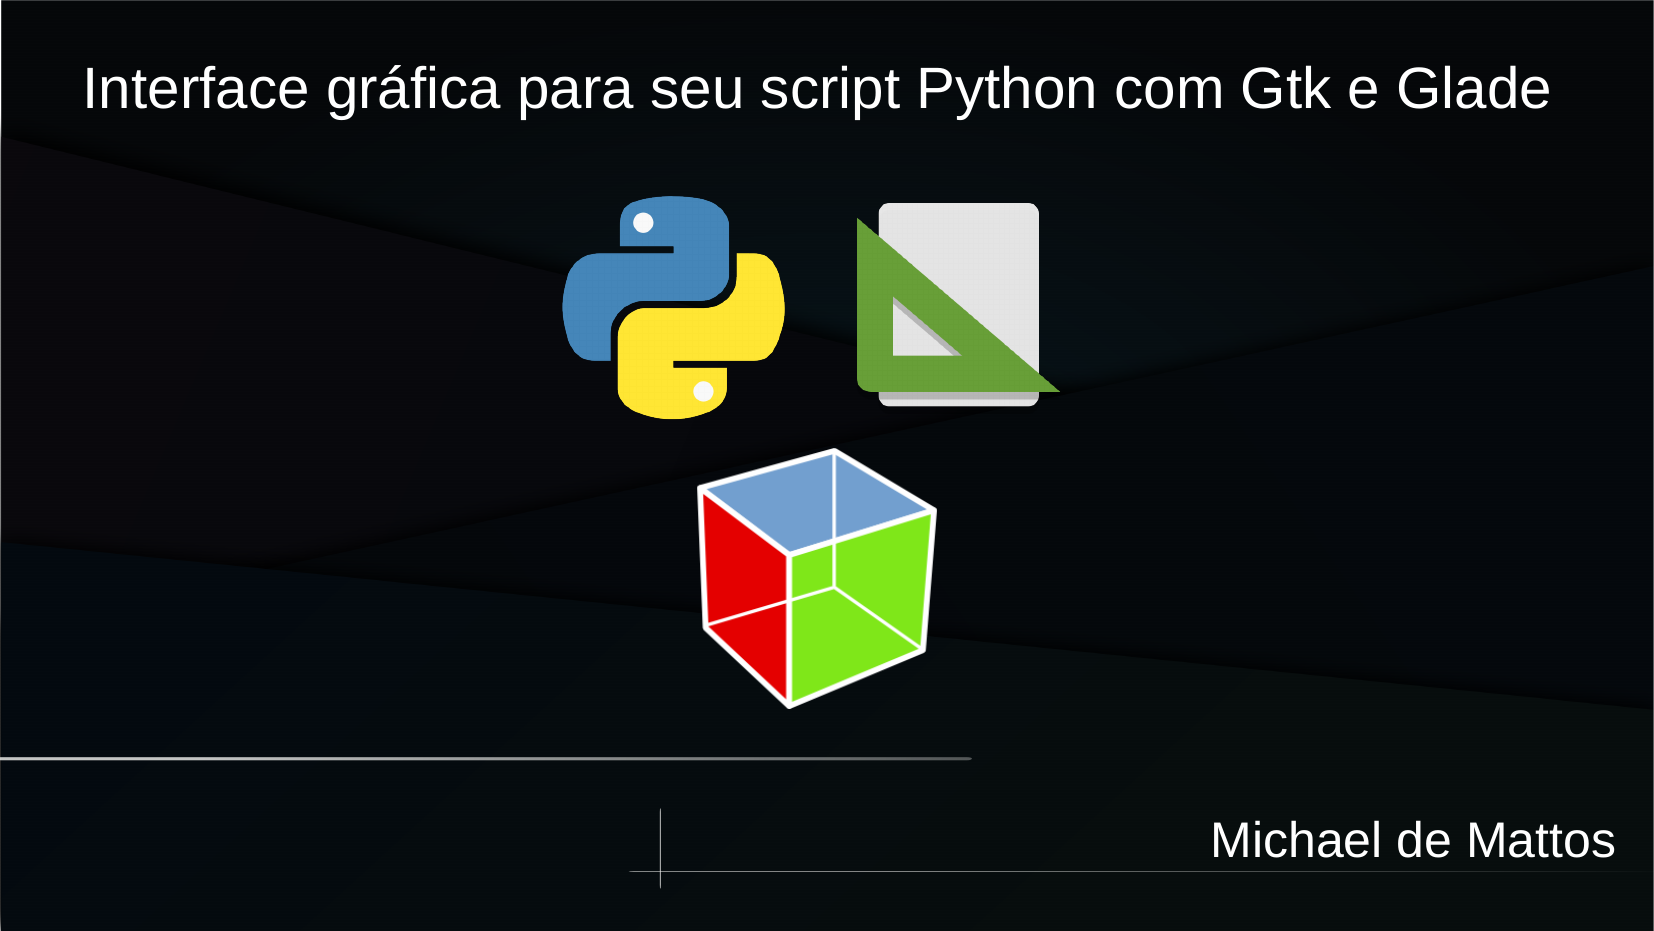

# Interface gráfica para seu script Python com Gtk e Glade
Michael de Mattos